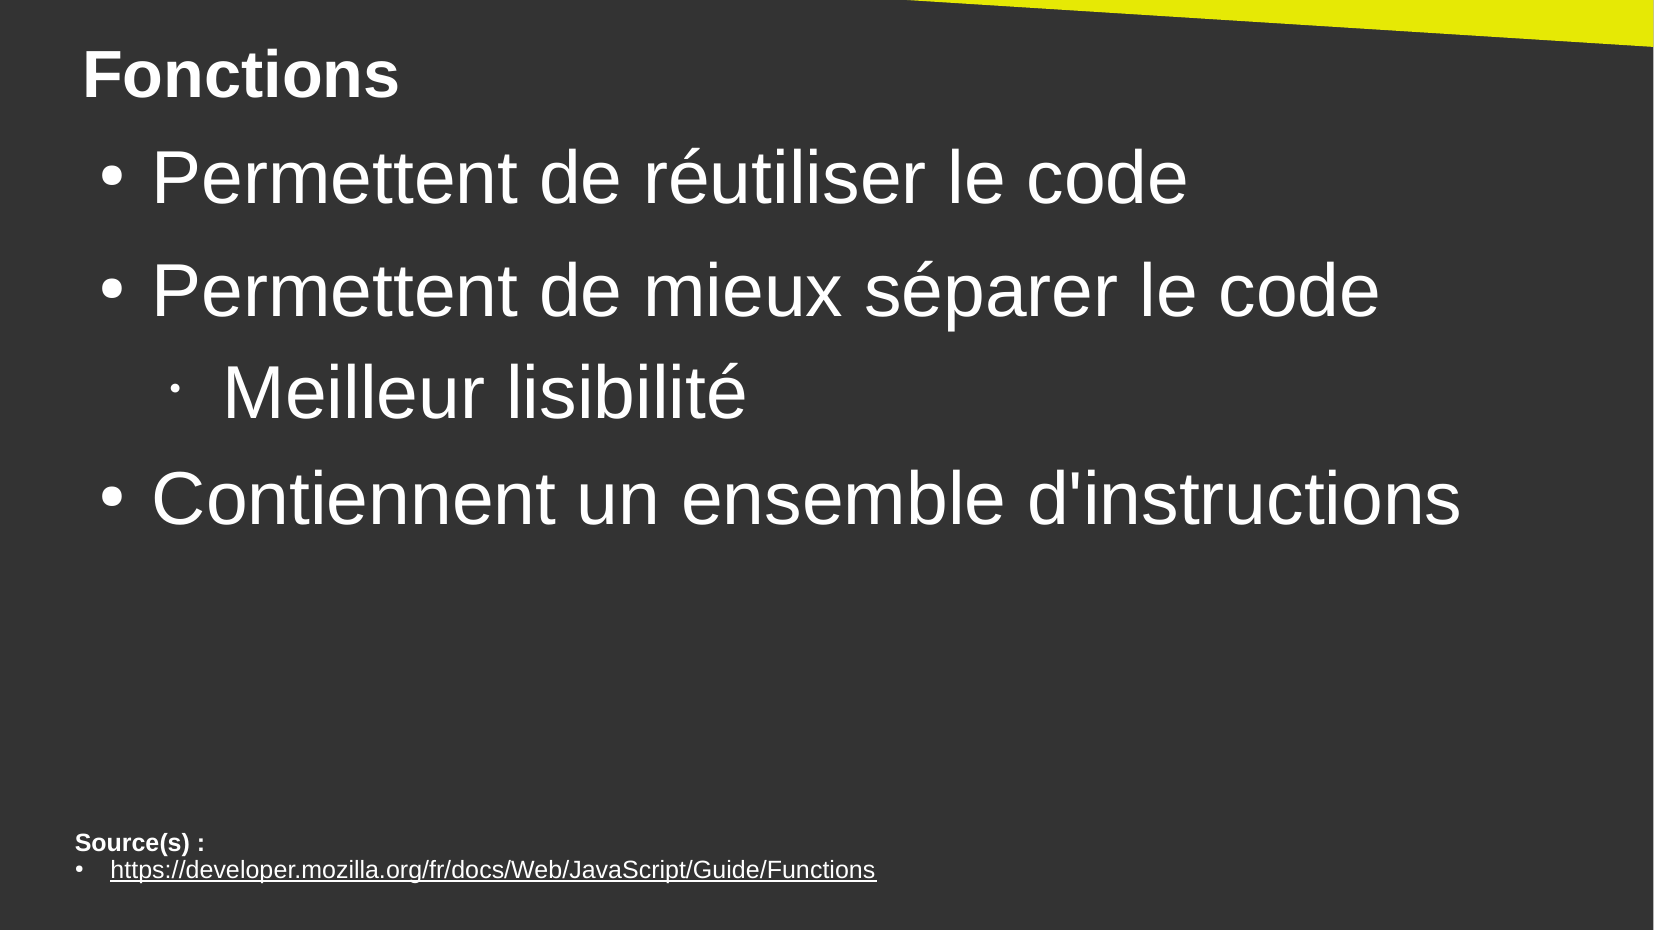

# Fonctions
Permettent de réutiliser le code
Permettent de mieux séparer le code
Meilleur lisibilité
Contiennent un ensemble d'instructions
Source(s) :
https://developer.mozilla.org/fr/docs/Web/JavaScript/Guide/Functions